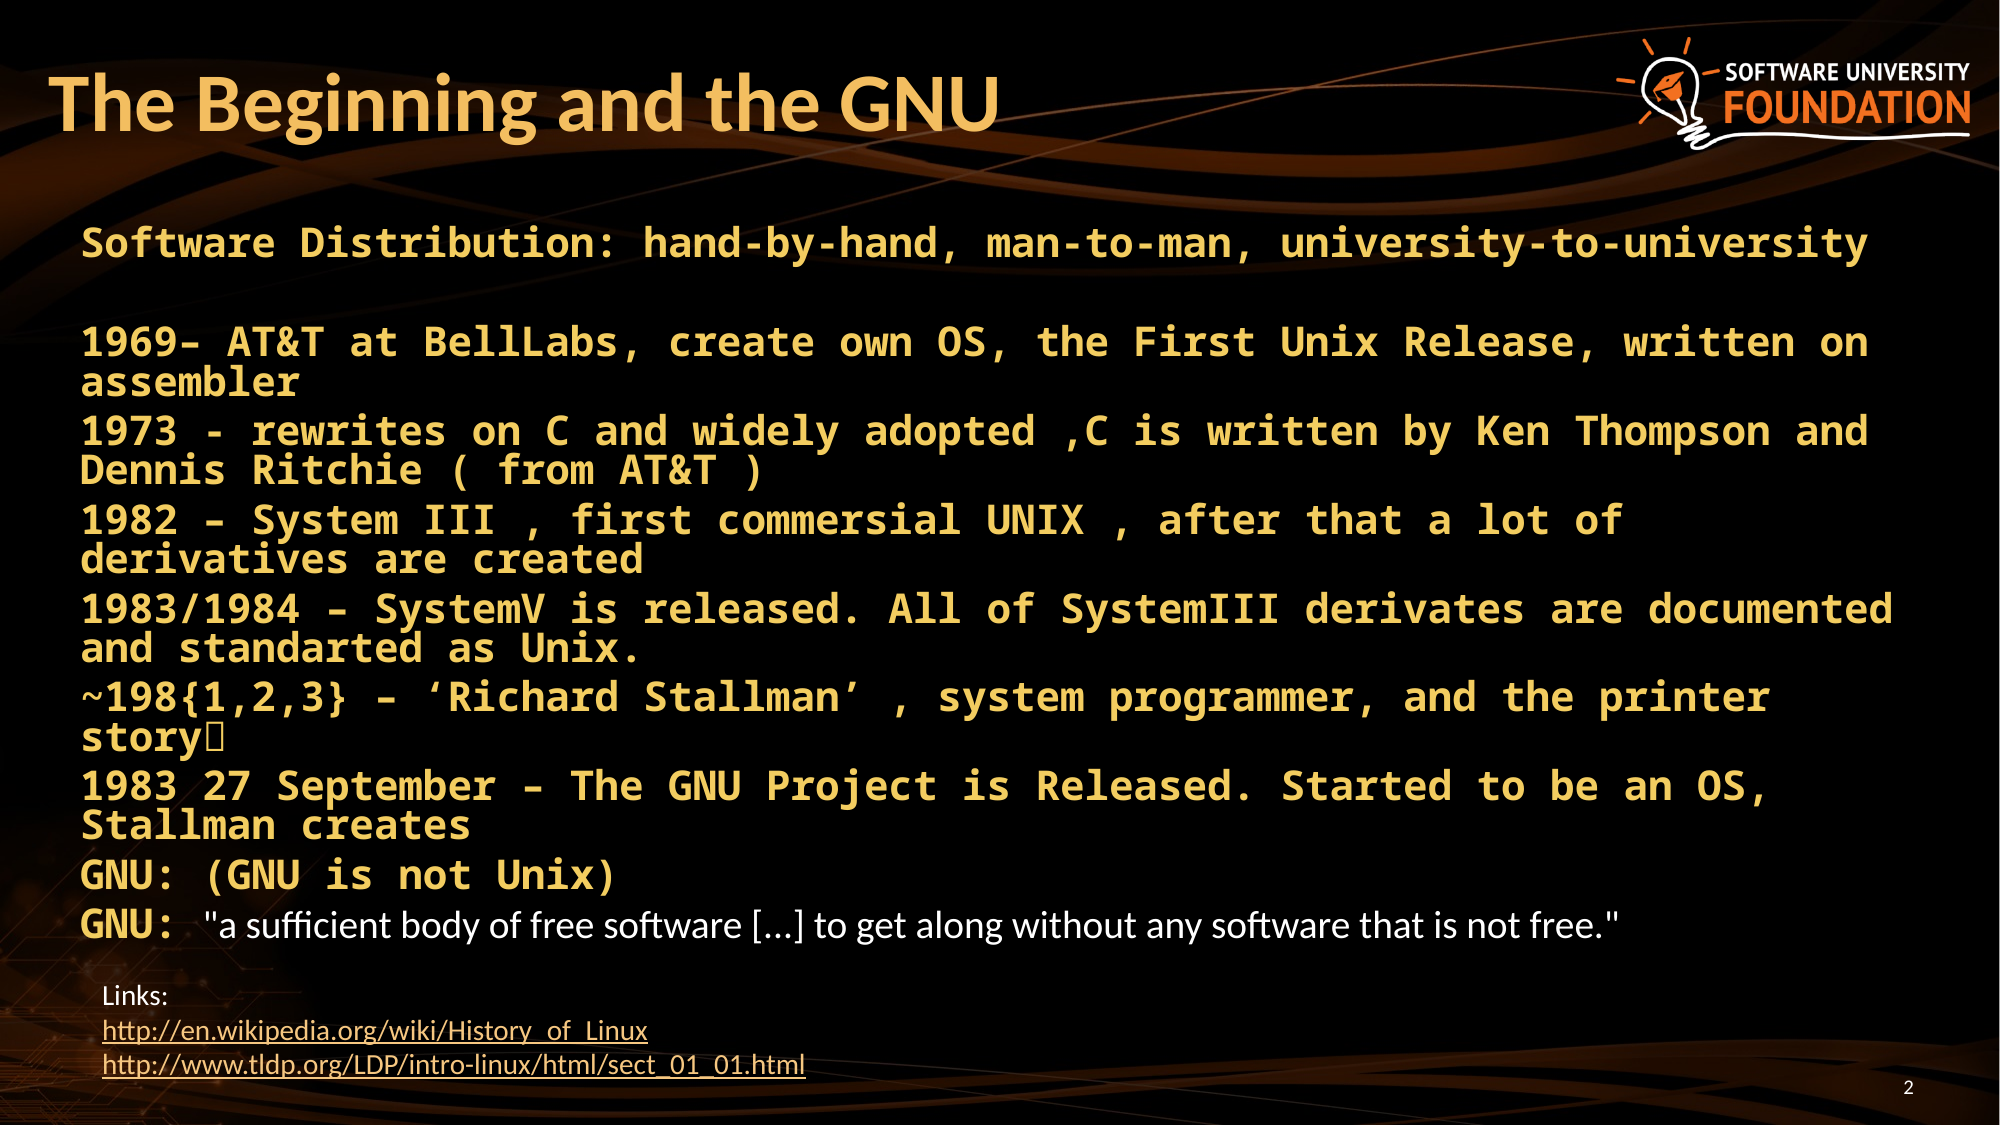

# The Beginning and the GNU
Software Distribution: hand-by-hand, man-to-man, university-to-university
1969– AT&T at BellLabs, create own OS, the First Unix Release, written on assembler
1973 - rewrites on C and widely adopted ,C is written by Ken Thompson and Dennis Ritchie ( from AT&T )
1982 – System III , first commersial UNIX , after that a lot of derivatives are created
1983/1984 – SystemV is released. All of SystemIII derivates are documented and standarted as Unix.
~198{1,2,3} – ‘Richard Stallman’ , system programmer, and the printer story
1983 27 September – The GNU Project is Released. Started to be an OS, Stallman creates
GNU: (GNU is not Unix)
GNU: "a sufficient body of free software [...] to get along without any software that is not free."
Links:
http://en.wikipedia.org/wiki/History_of_Linux
http://www.tldp.org/LDP/intro-linux/html/sect_01_01.html